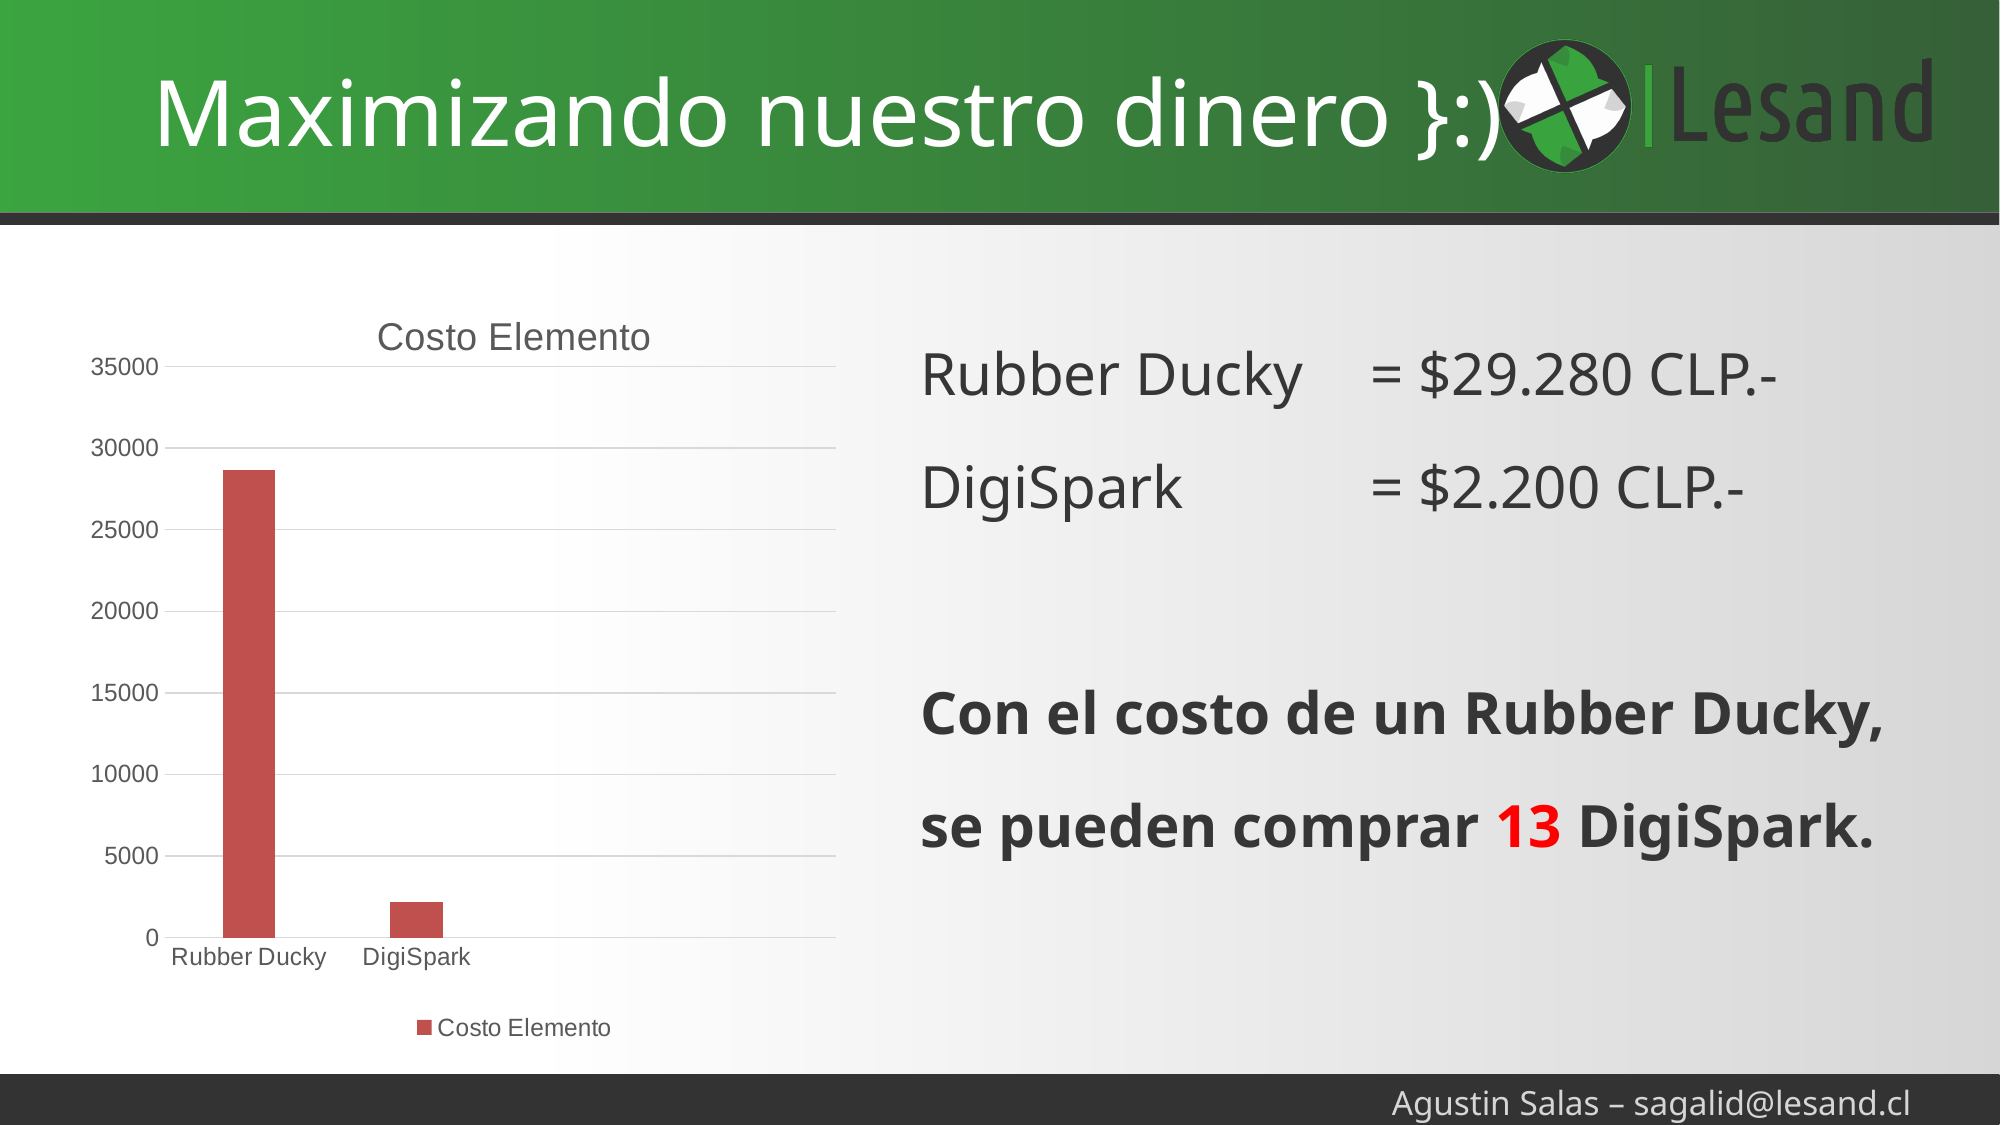

Maximizando nuestro dinero }:)
### Chart: Costo Elemento
| Category | Costo Elemento |
|---|---|
| Rubber Ducky | 28655.0 |
| DigiSpark | 2200.0 |
| None | None |
| None | None |Rubber Ducky 	= $29.280 CLP.-
DigiSpark 			= $2.200 CLP.-
Con el costo de un Rubber Ducky,
se pueden comprar 13 DigiSpark.